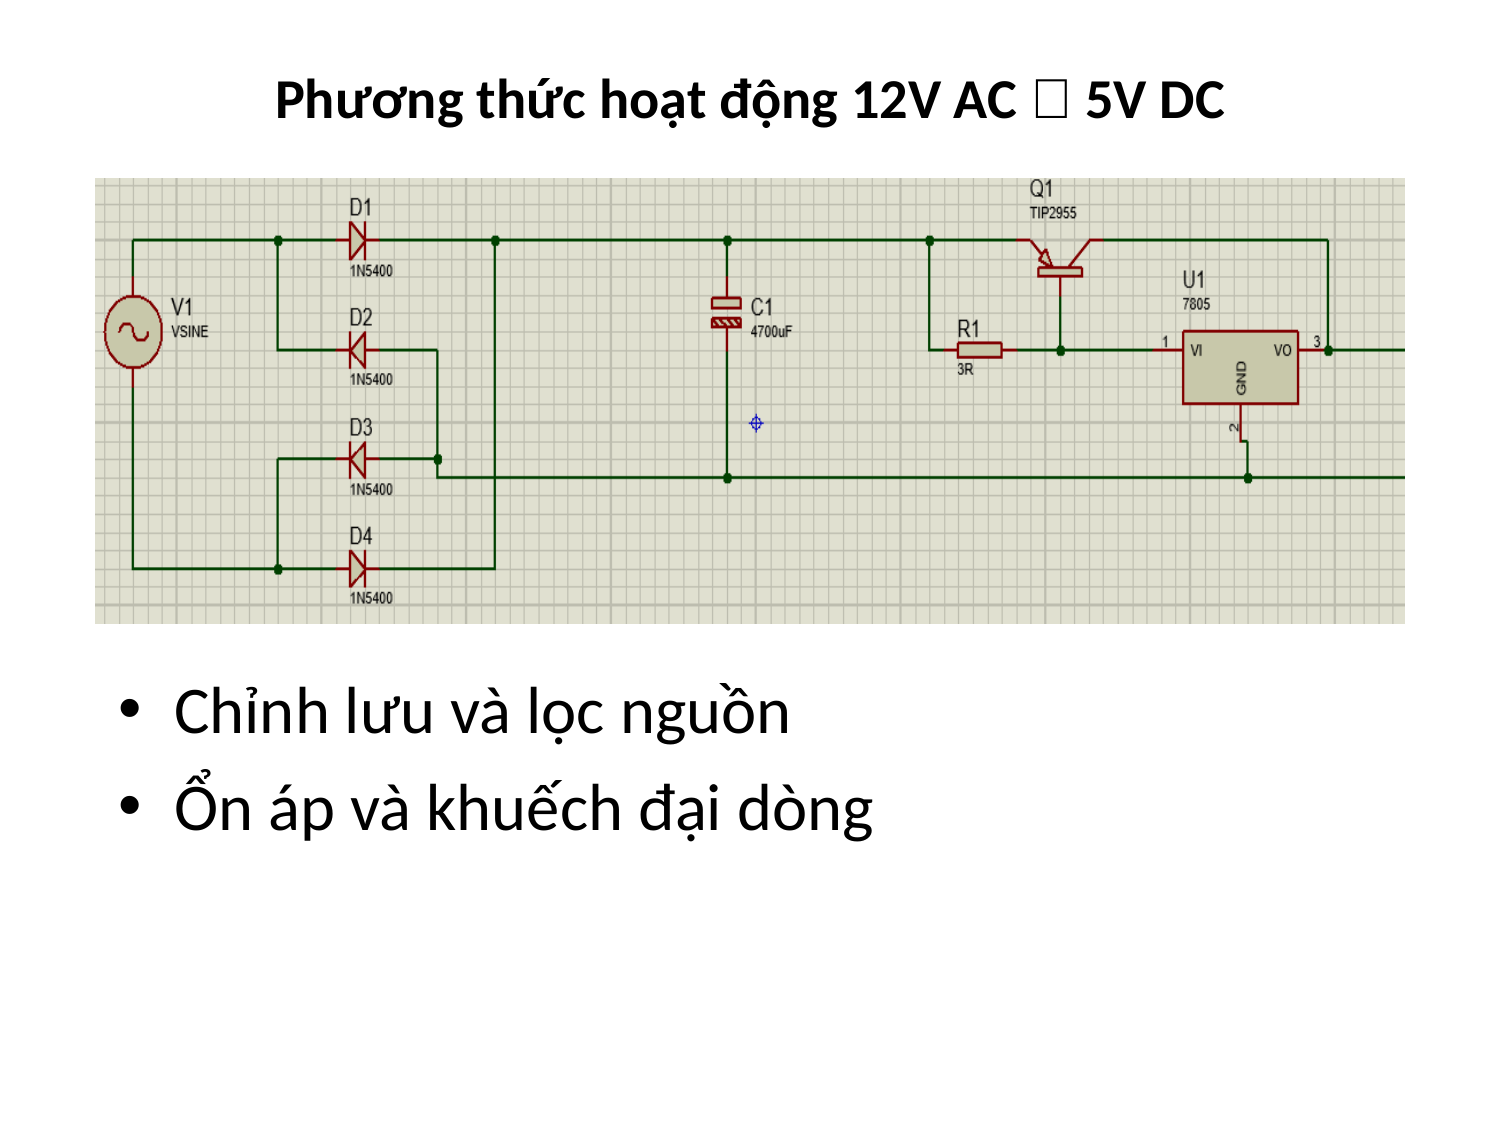

# Phương thức hoạt động 12V AC  5V DC
Chỉnh lưu và lọc nguồn
Ổn áp và khuếch đại dòng